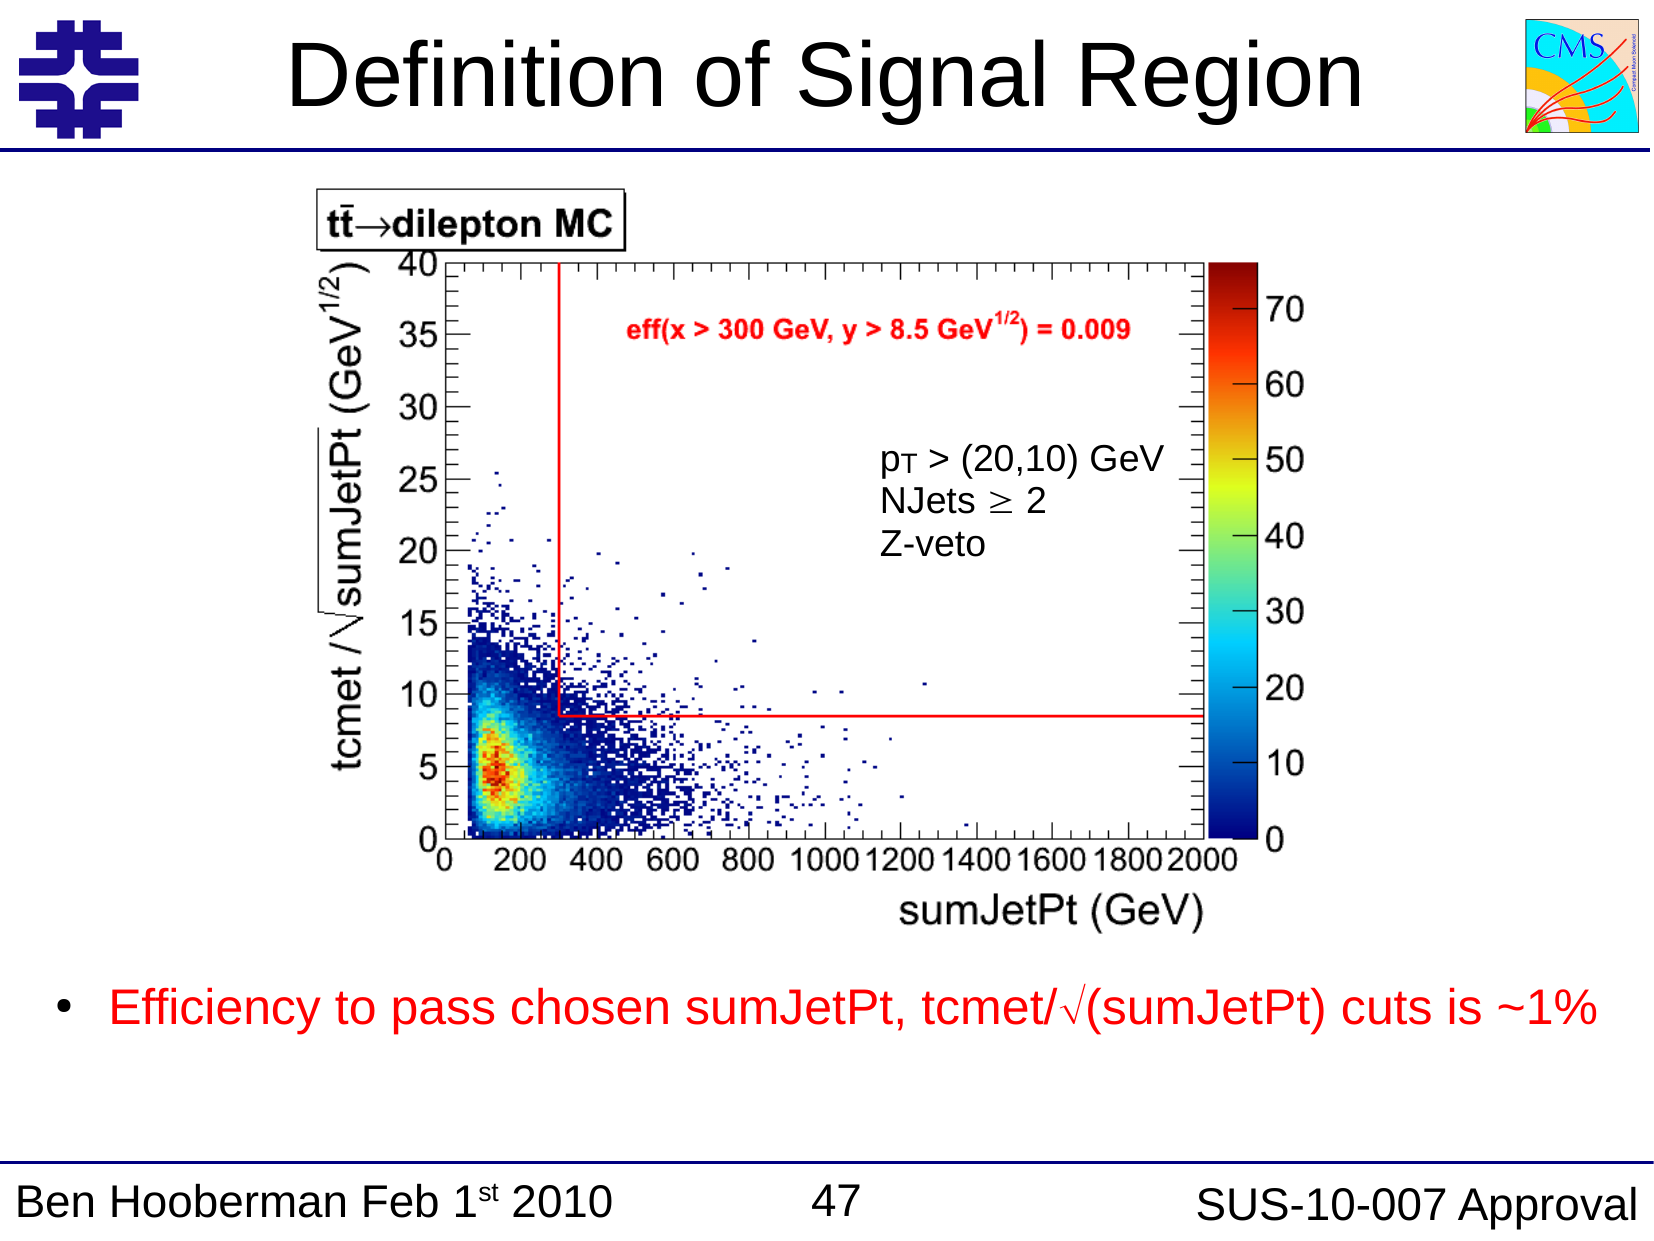

# Definition of Signal Region
pT > (20,10) GeV
NJets  2
Z-veto
Efficiency to pass chosen sumJetPt, tcmet/(sumJetPt) cuts is ~1%
47